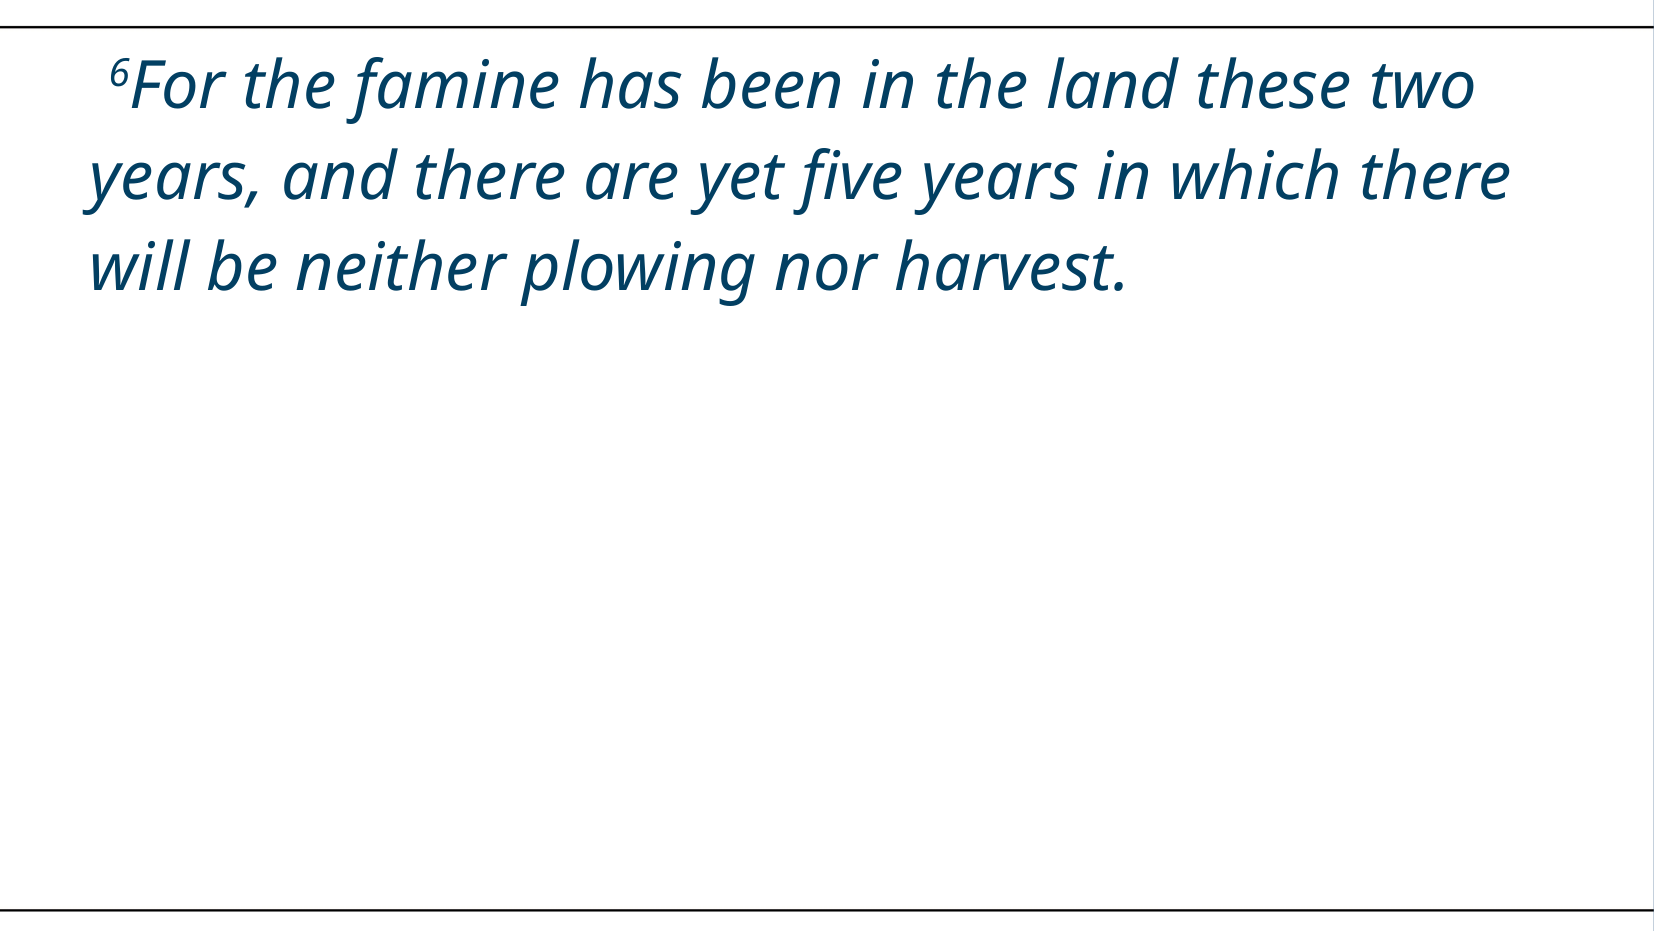

6For the famine has been in the land these two years, and there are yet five years in which there will be neither plowing nor harvest.